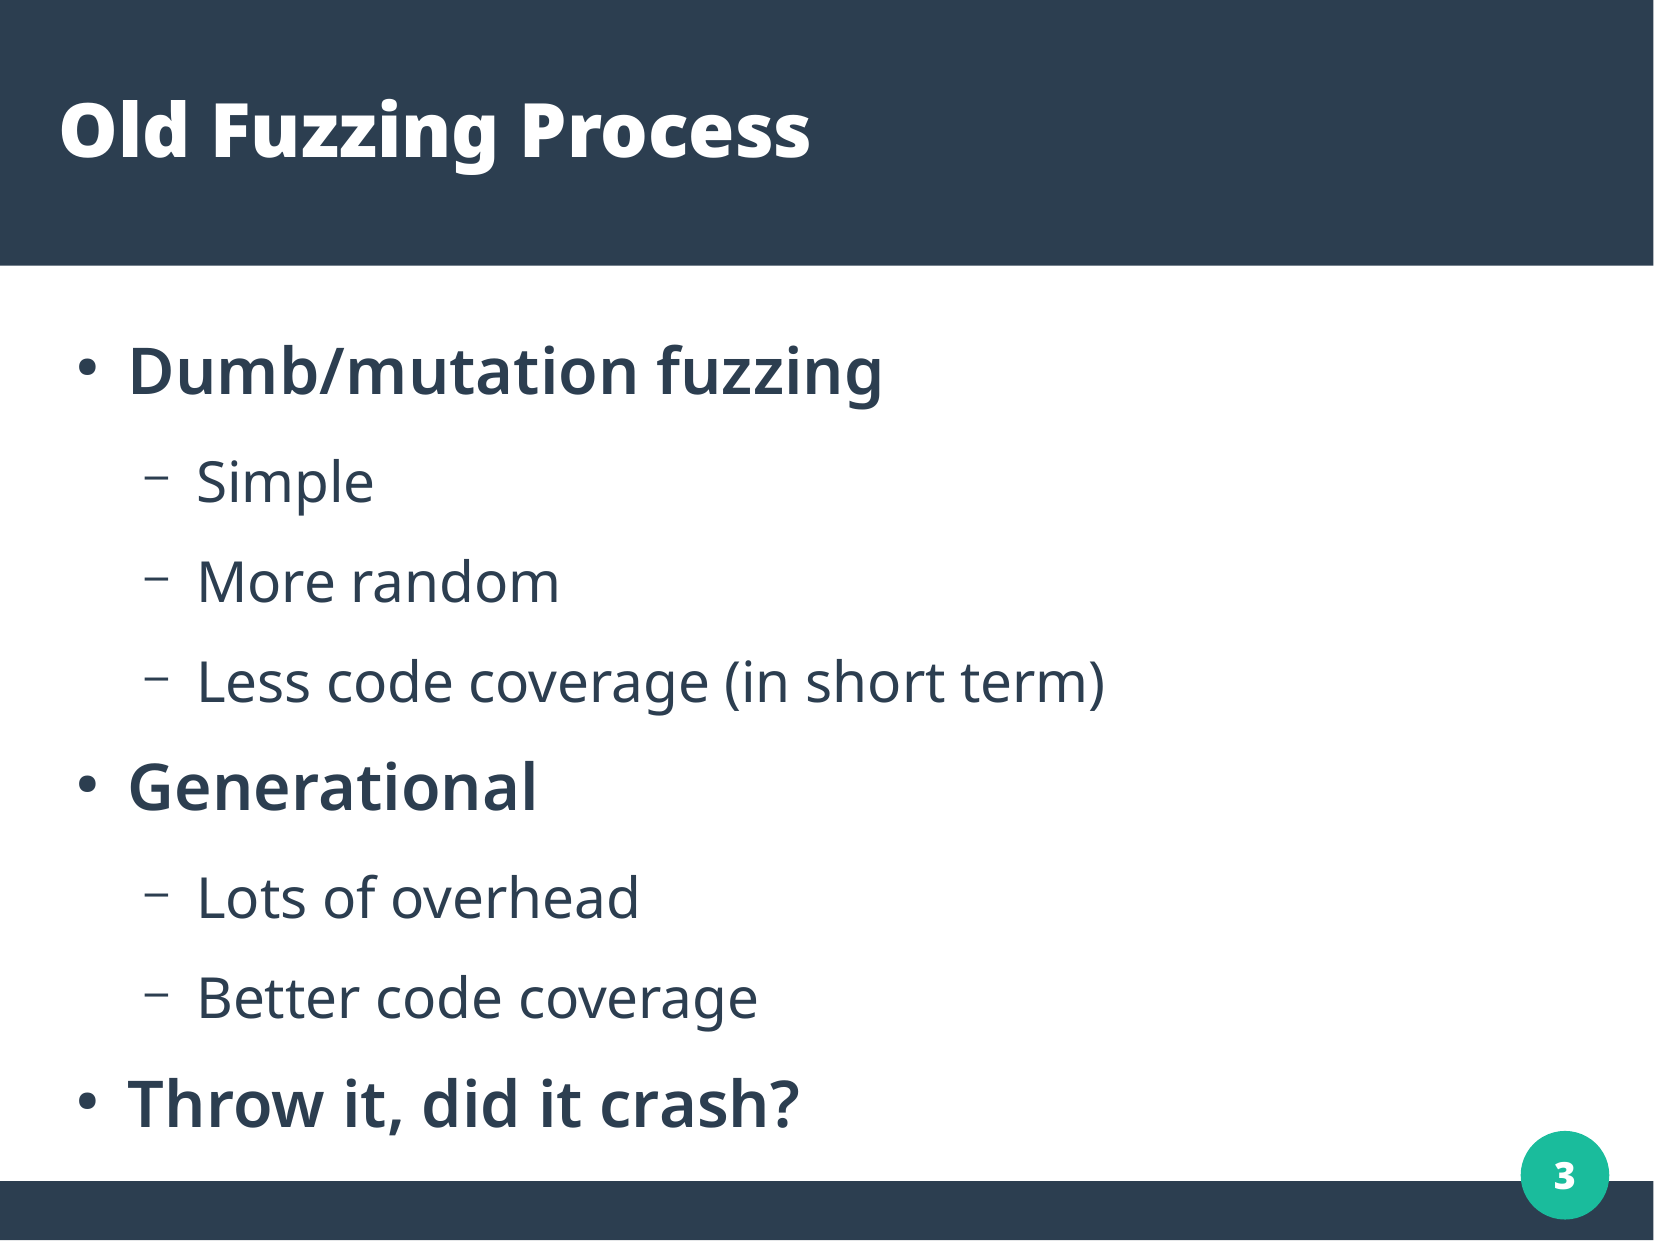

# Old Fuzzing Process
Dumb/mutation fuzzing
Simple
More random
Less code coverage (in short term)
Generational
Lots of overhead
Better code coverage
Throw it, did it crash?
3